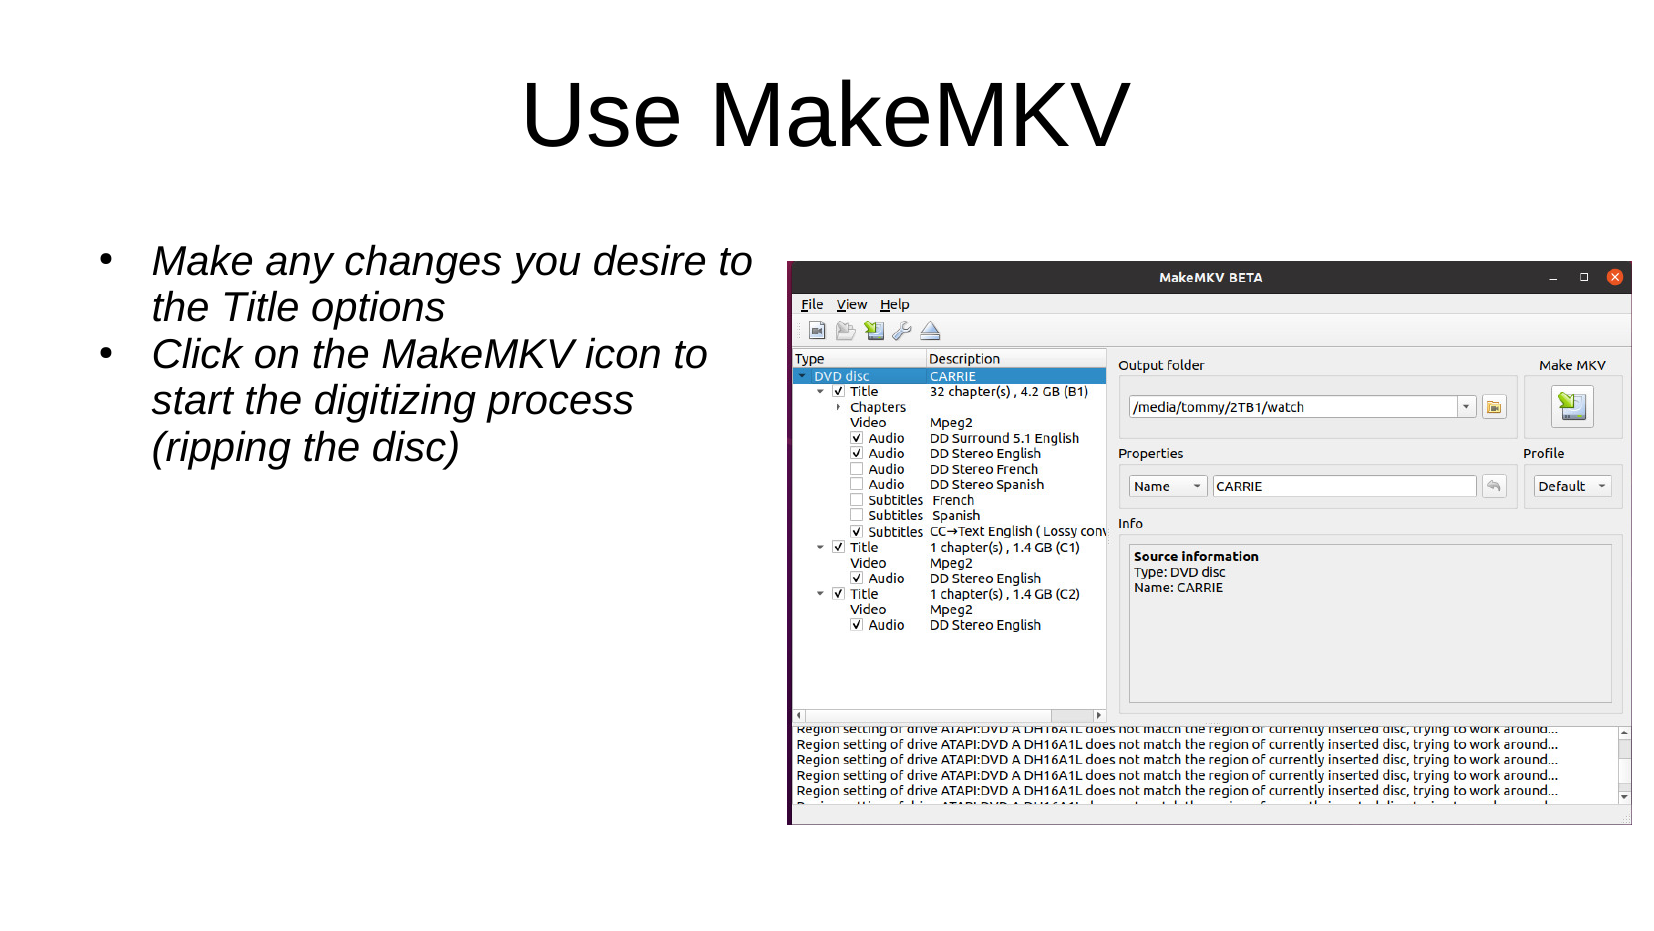

# Use MakeMKV
Make any changes you desire to the Title options
Click on the MakeMKV icon to start the digitizing process (ripping the disc)